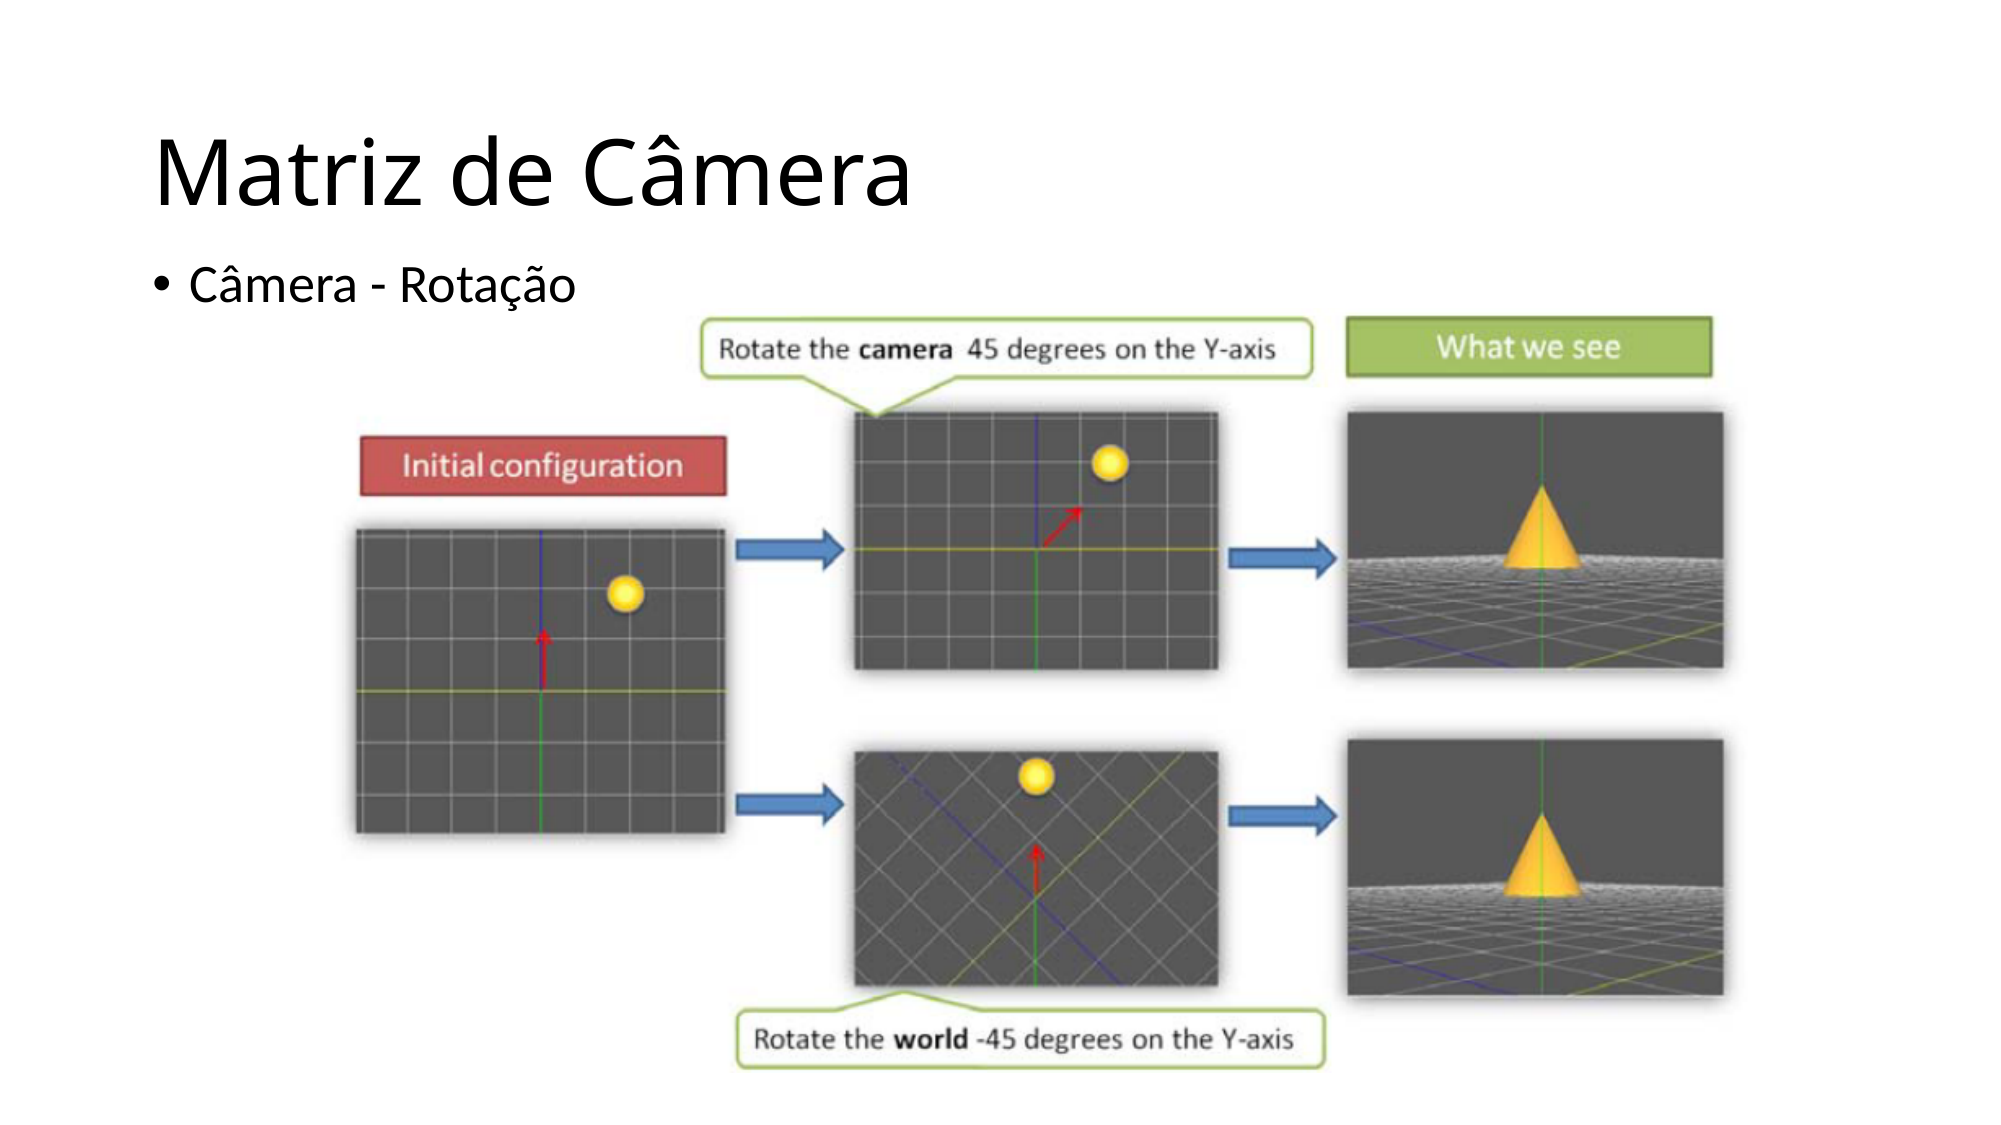

# Matriz de Câmera
Câmera - Rotação